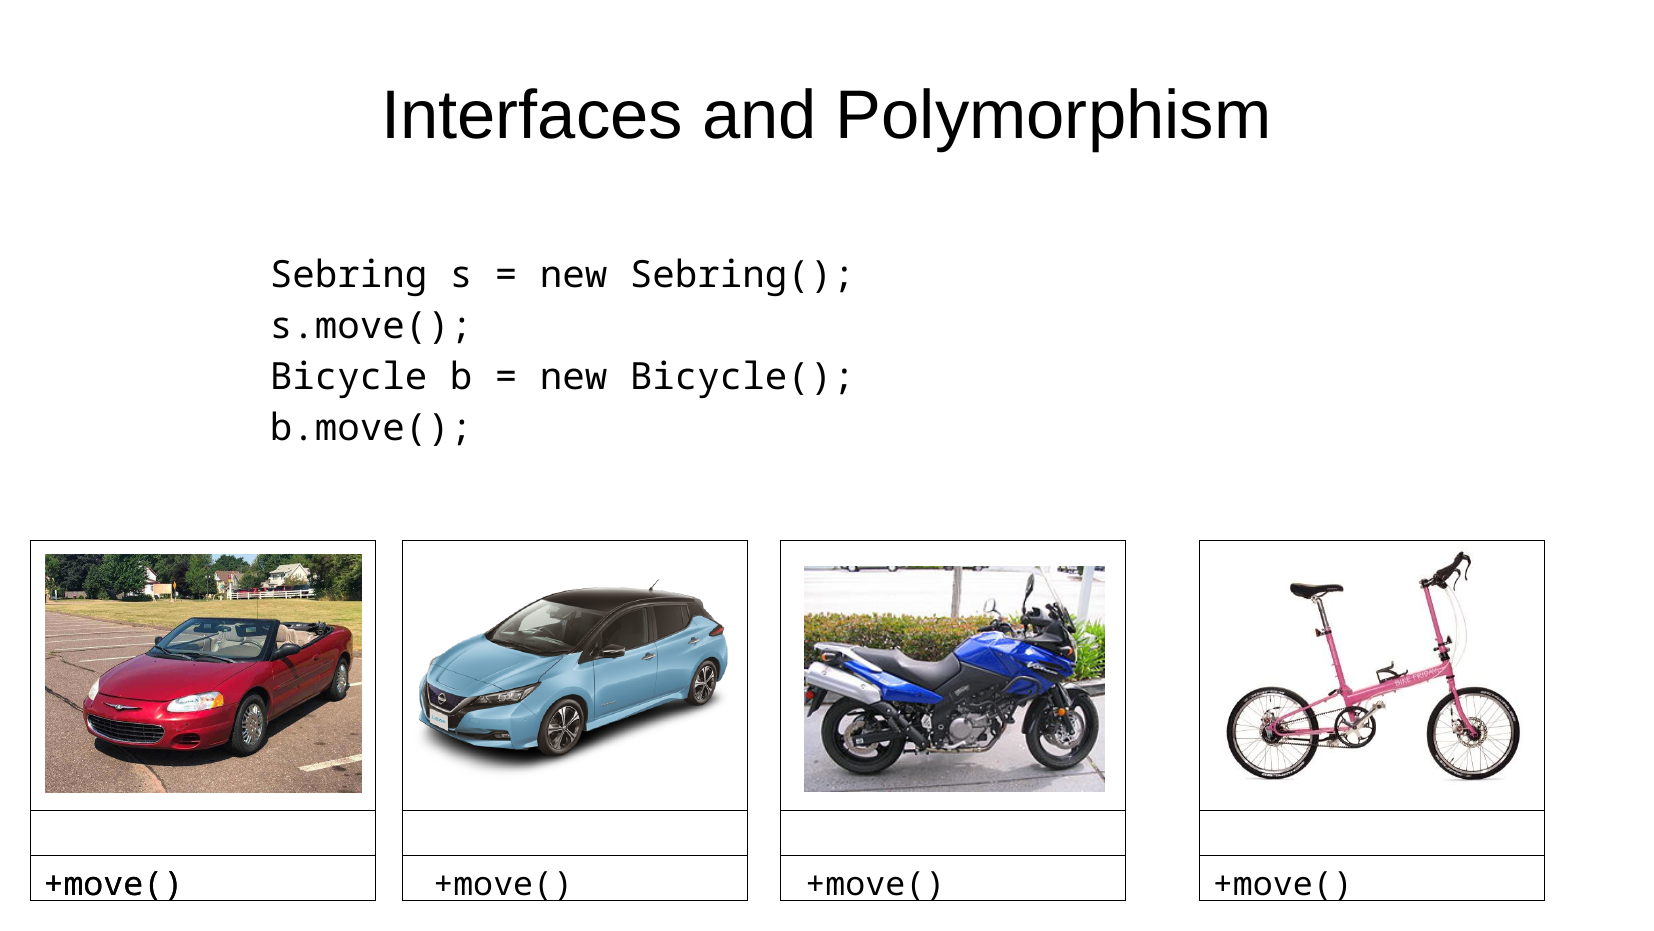

# Interfaces and Polymorphism
Sebring s = new Sebring();
s.move();
Bicycle b = new Bicycle();
b.move();
+move()
+move()
+move()
+move()
+move()